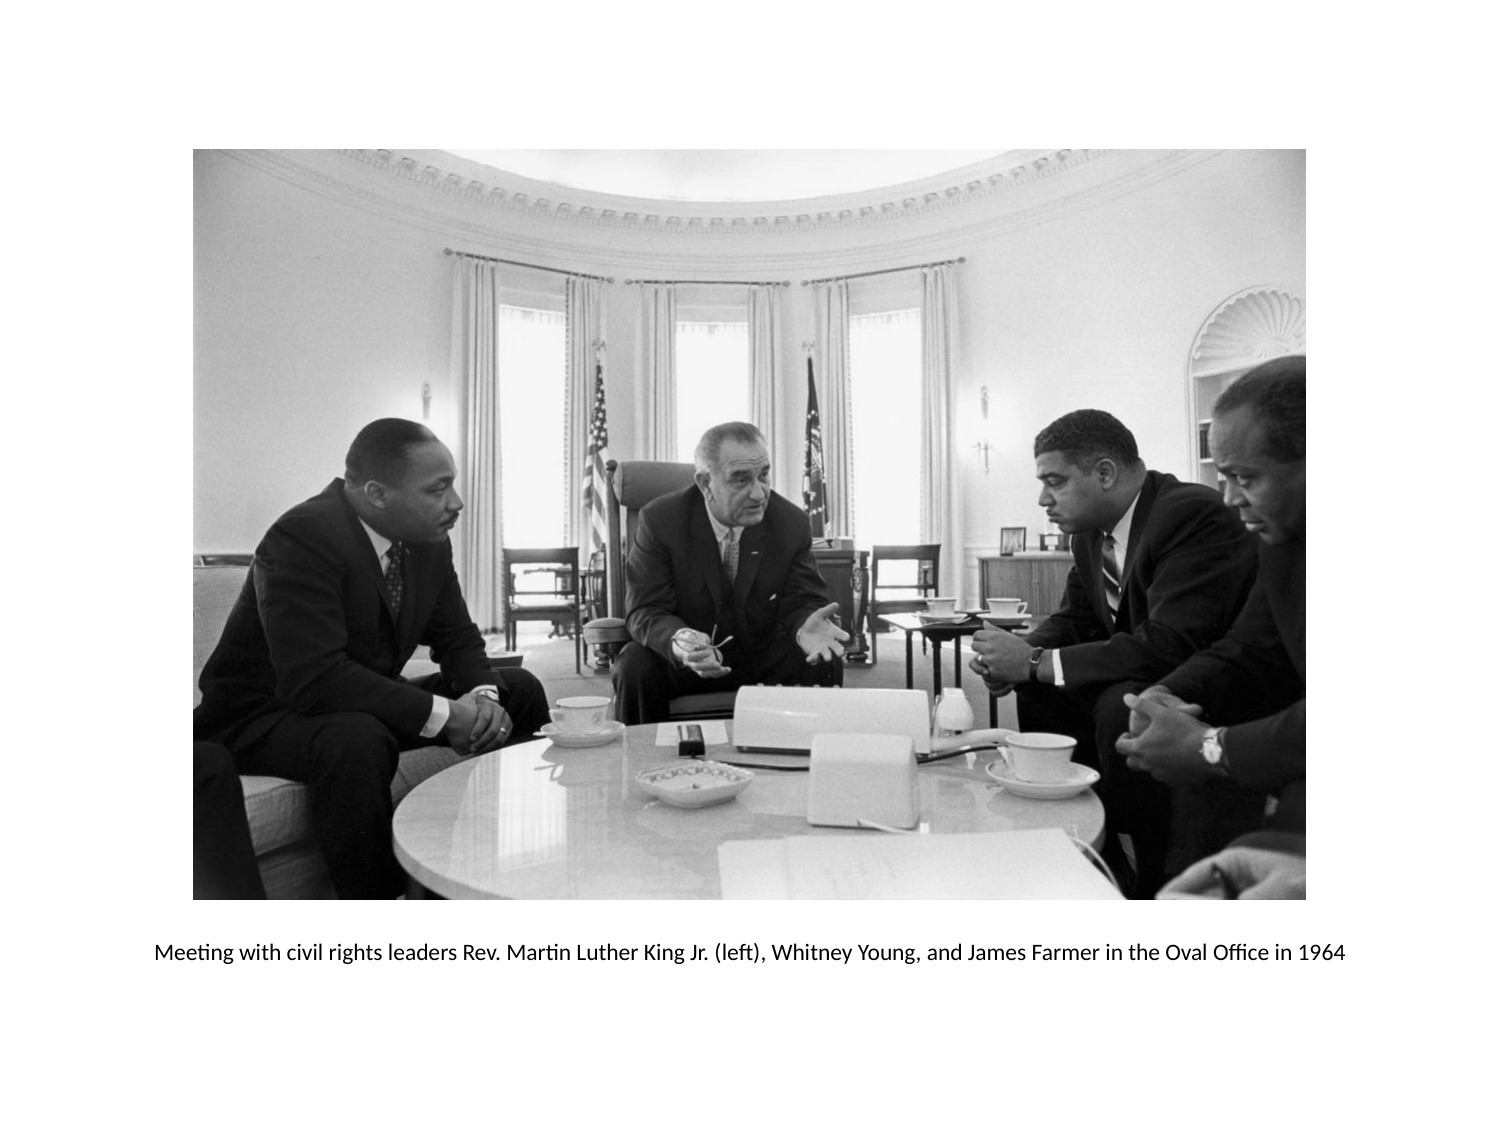

Meeting with civil rights leaders Rev. Martin Luther King Jr. (left), Whitney Young, and James Farmer in the Oval Office in 1964